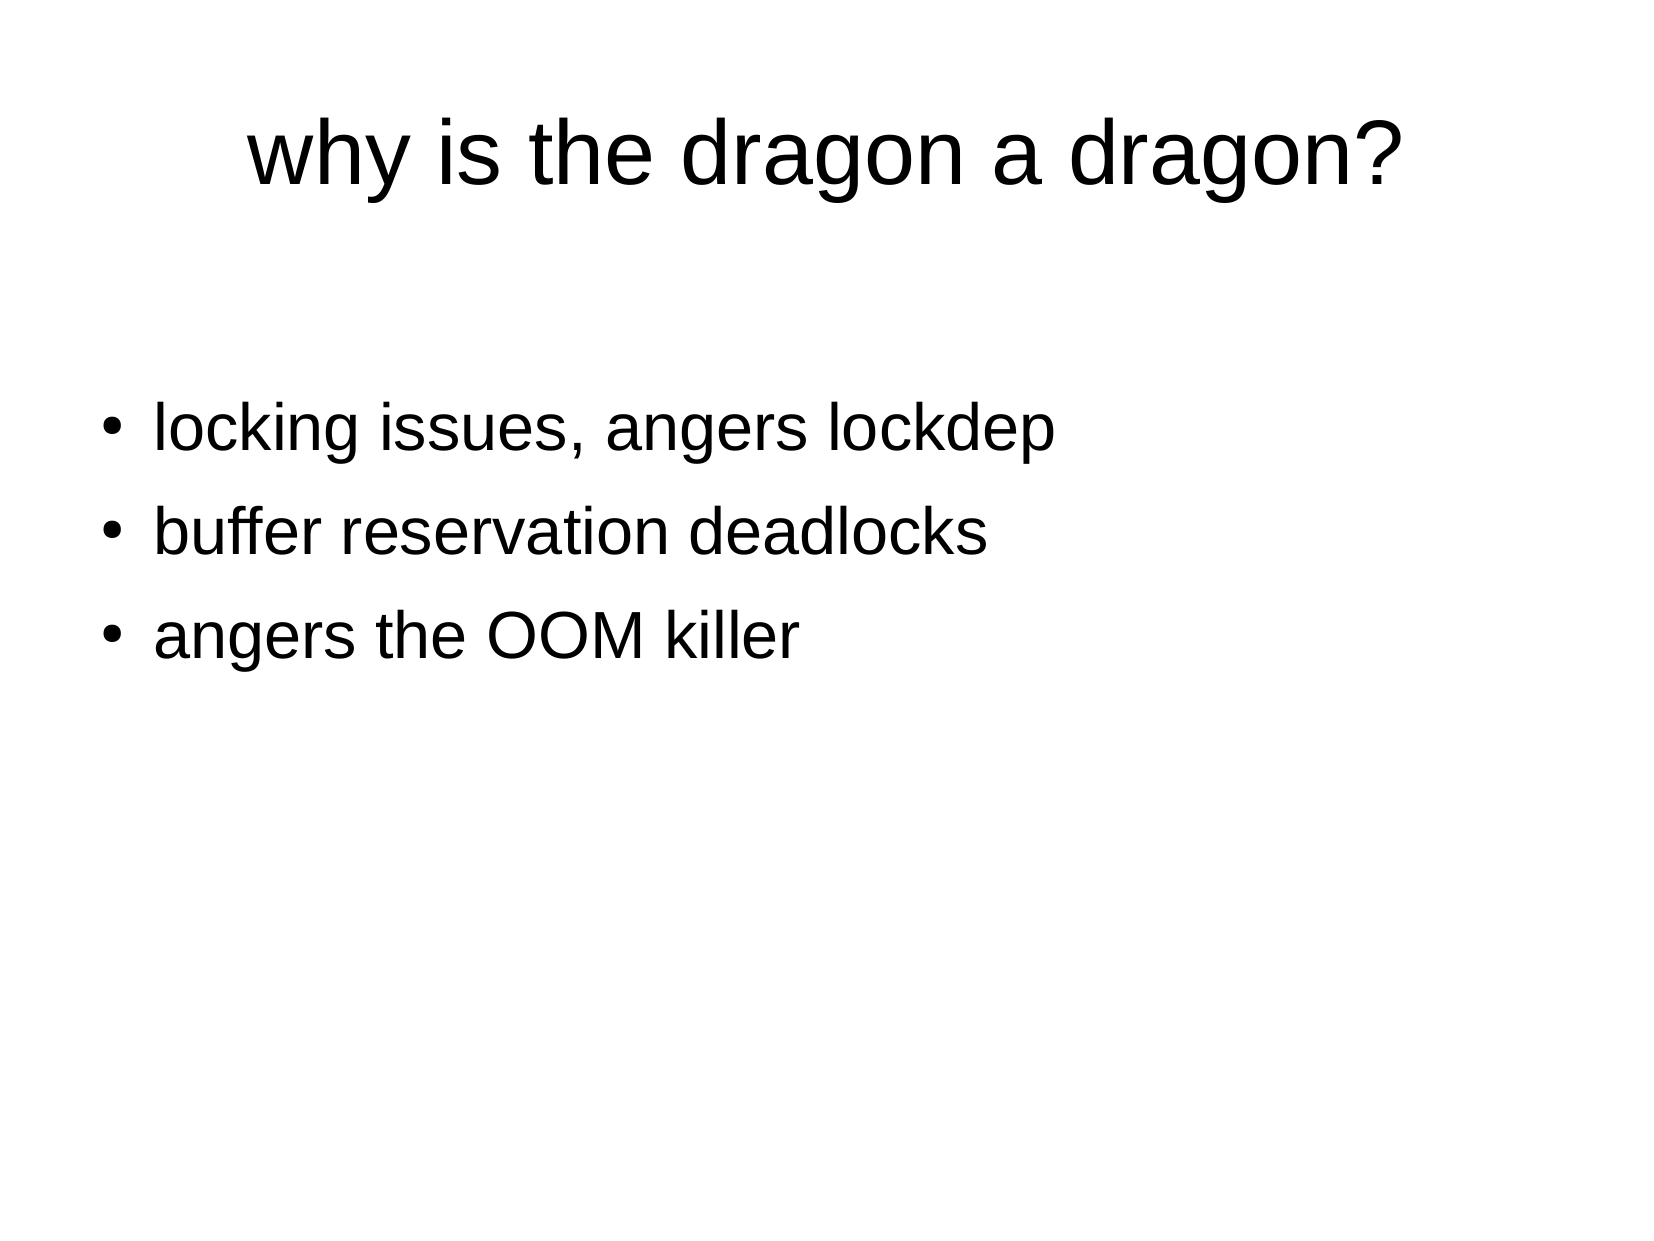

# why is the dragon a dragon?
locking issues, angers lockdep
buffer reservation deadlocks
angers the OOM killer